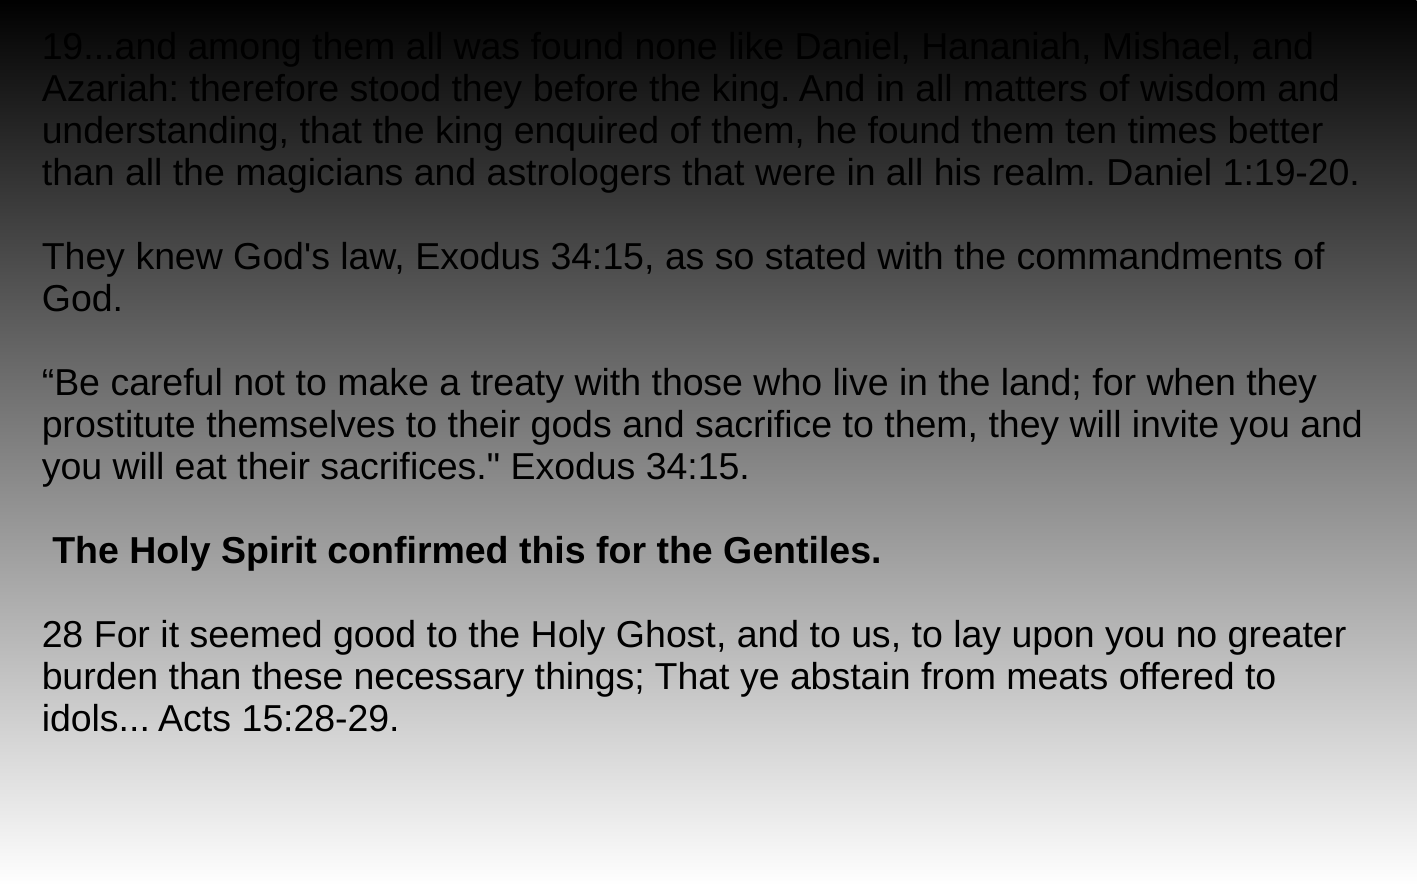

19...and among them all was found none like Daniel, Hananiah, Mishael, and Azariah: therefore stood they before the king. And in all matters of wisdom and understanding, that the king enquired of them, he found them ten times better than all the magicians and astrologers that were in all his realm. Daniel 1:19-20.
They knew God's law, Exodus 34:15, as so stated with the commandments of God.
“Be careful not to make a treaty with those who live in the land; for when they prostitute themselves to their gods and sacrifice to them, they will invite you and you will eat their sacrifices." Exodus 34:15.
 The Holy Spirit confirmed this for the Gentiles.
28 For it seemed good to the Holy Ghost, and to us, to lay upon you no greater burden than these necessary things; That ye abstain from meats offered to idols... Acts 15:28-29.